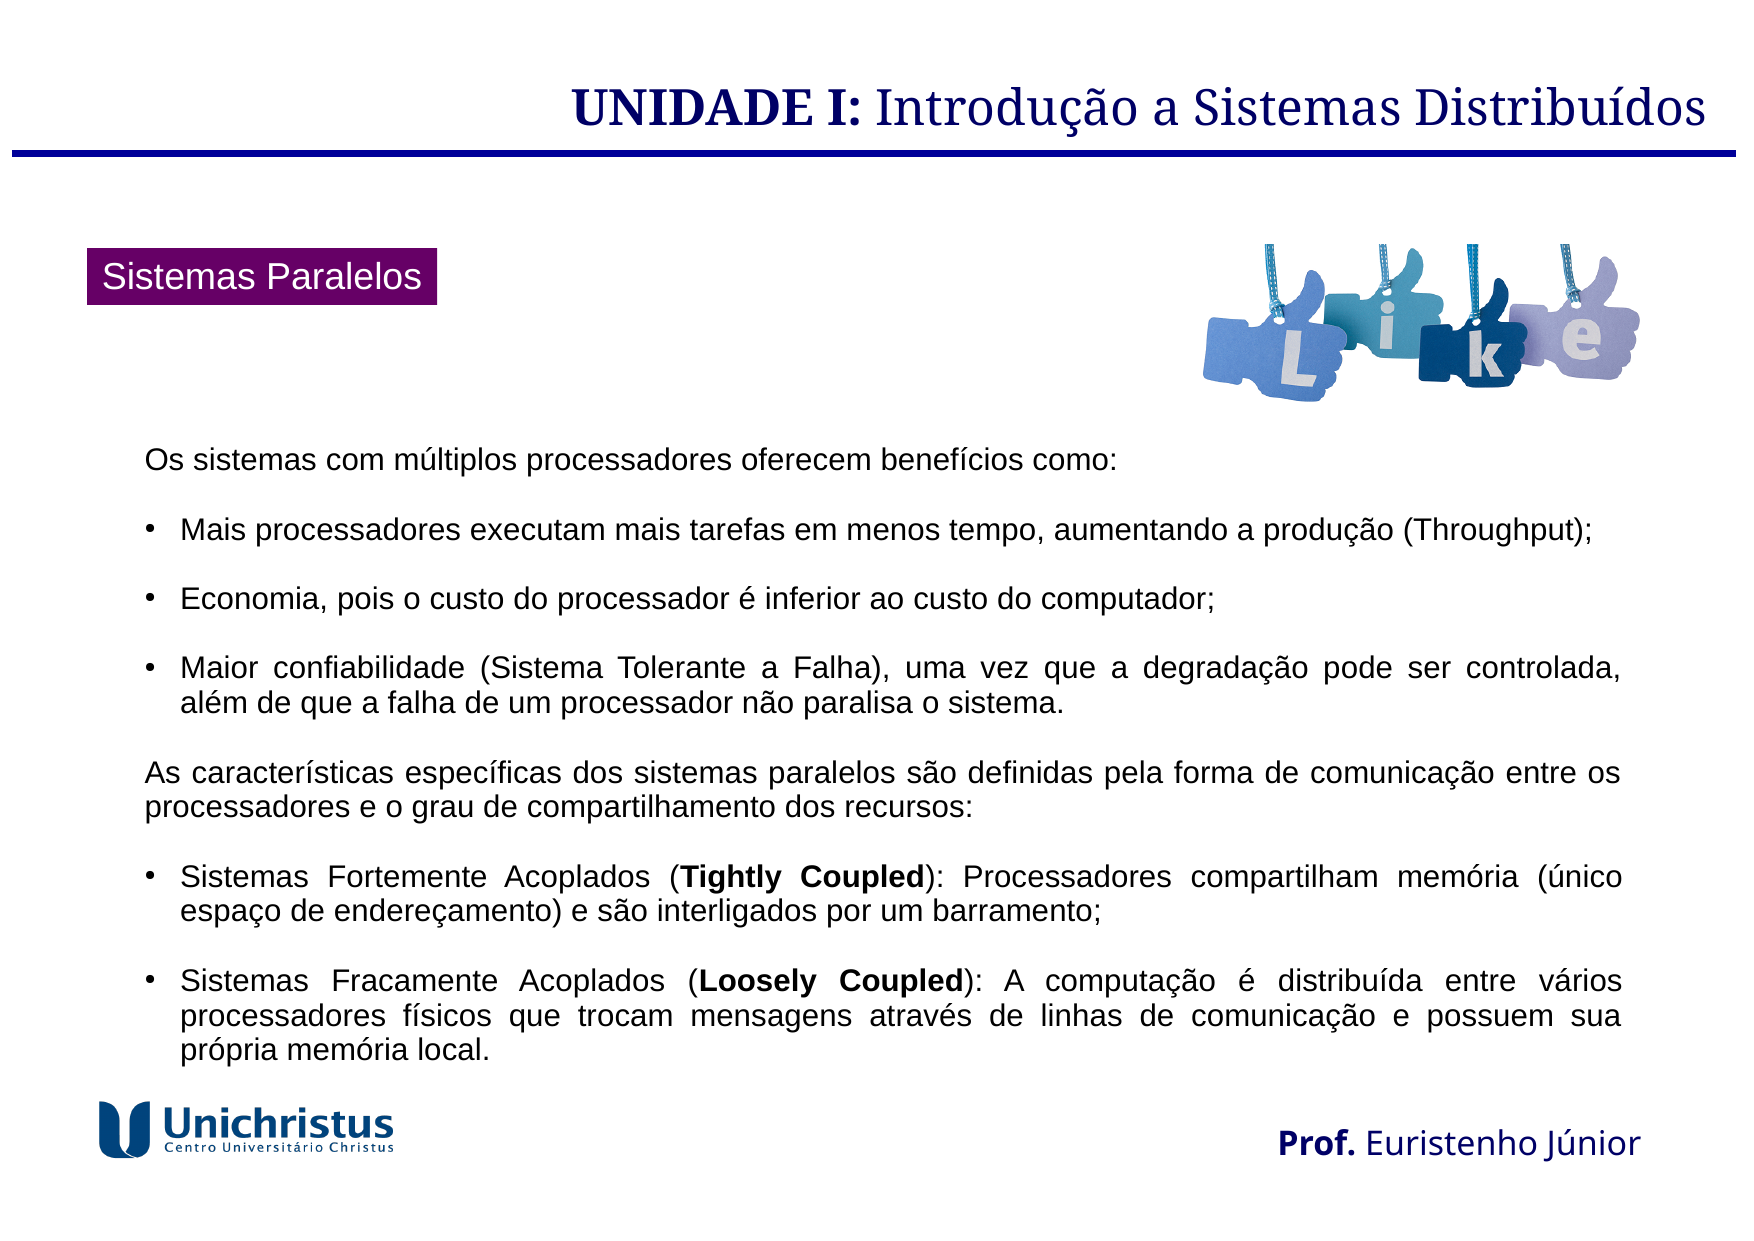

UNIDADE I: Introdução a Sistemas Distribuídos
Sistemas Paralelos
Os sistemas com múltiplos processadores oferecem benefícios como:
Mais processadores executam mais tarefas em menos tempo, aumentando a produção (Throughput);
Economia, pois o custo do processador é inferior ao custo do computador;
Maior confiabilidade (Sistema Tolerante a Falha), uma vez que a degradação pode ser controlada, além de que a falha de um processador não paralisa o sistema.
As características específicas dos sistemas paralelos são definidas pela forma de comunicação entre os processadores e o grau de compartilhamento dos recursos:
Sistemas Fortemente Acoplados (Tightly Coupled): Processadores compartilham memória (único espaço de endereçamento) e são interligados por um barramento;
Sistemas Fracamente Acoplados (Loosely Coupled): A computação é distribuída entre vários processadores físicos que trocam mensagens através de linhas de comunicação e possuem sua própria memória local.
Prof. Euristenho Júnior